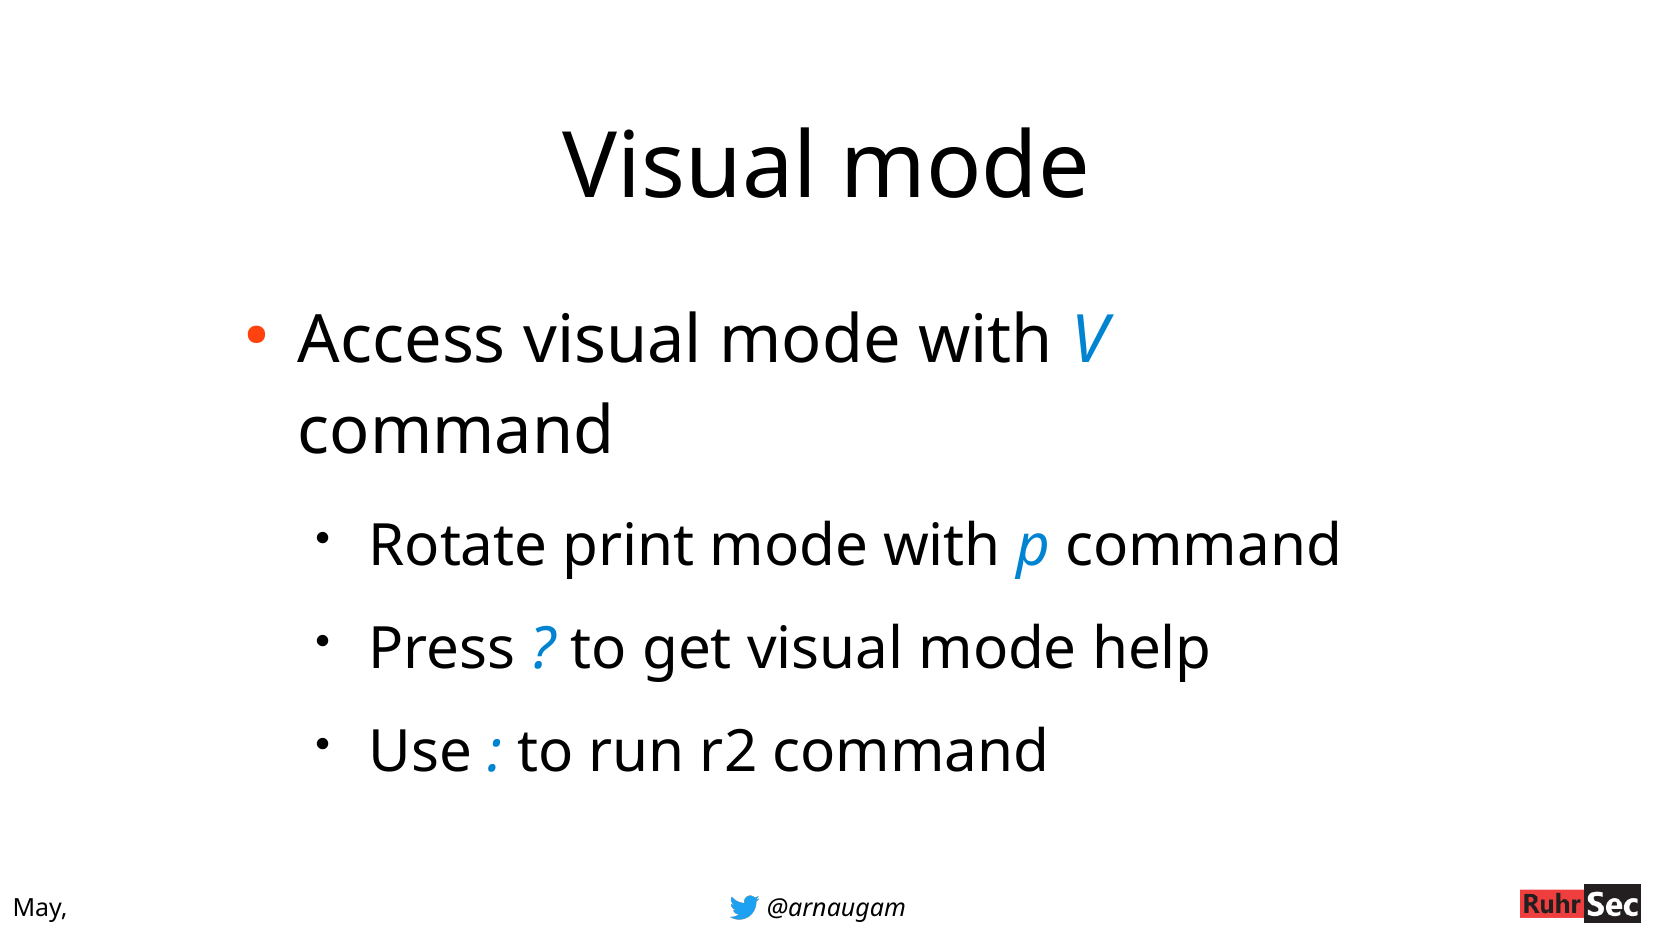

# Visual mode
Access visual mode with V command
Rotate print mode with p command
Press ? to get visual mode help
Use : to run r2 command